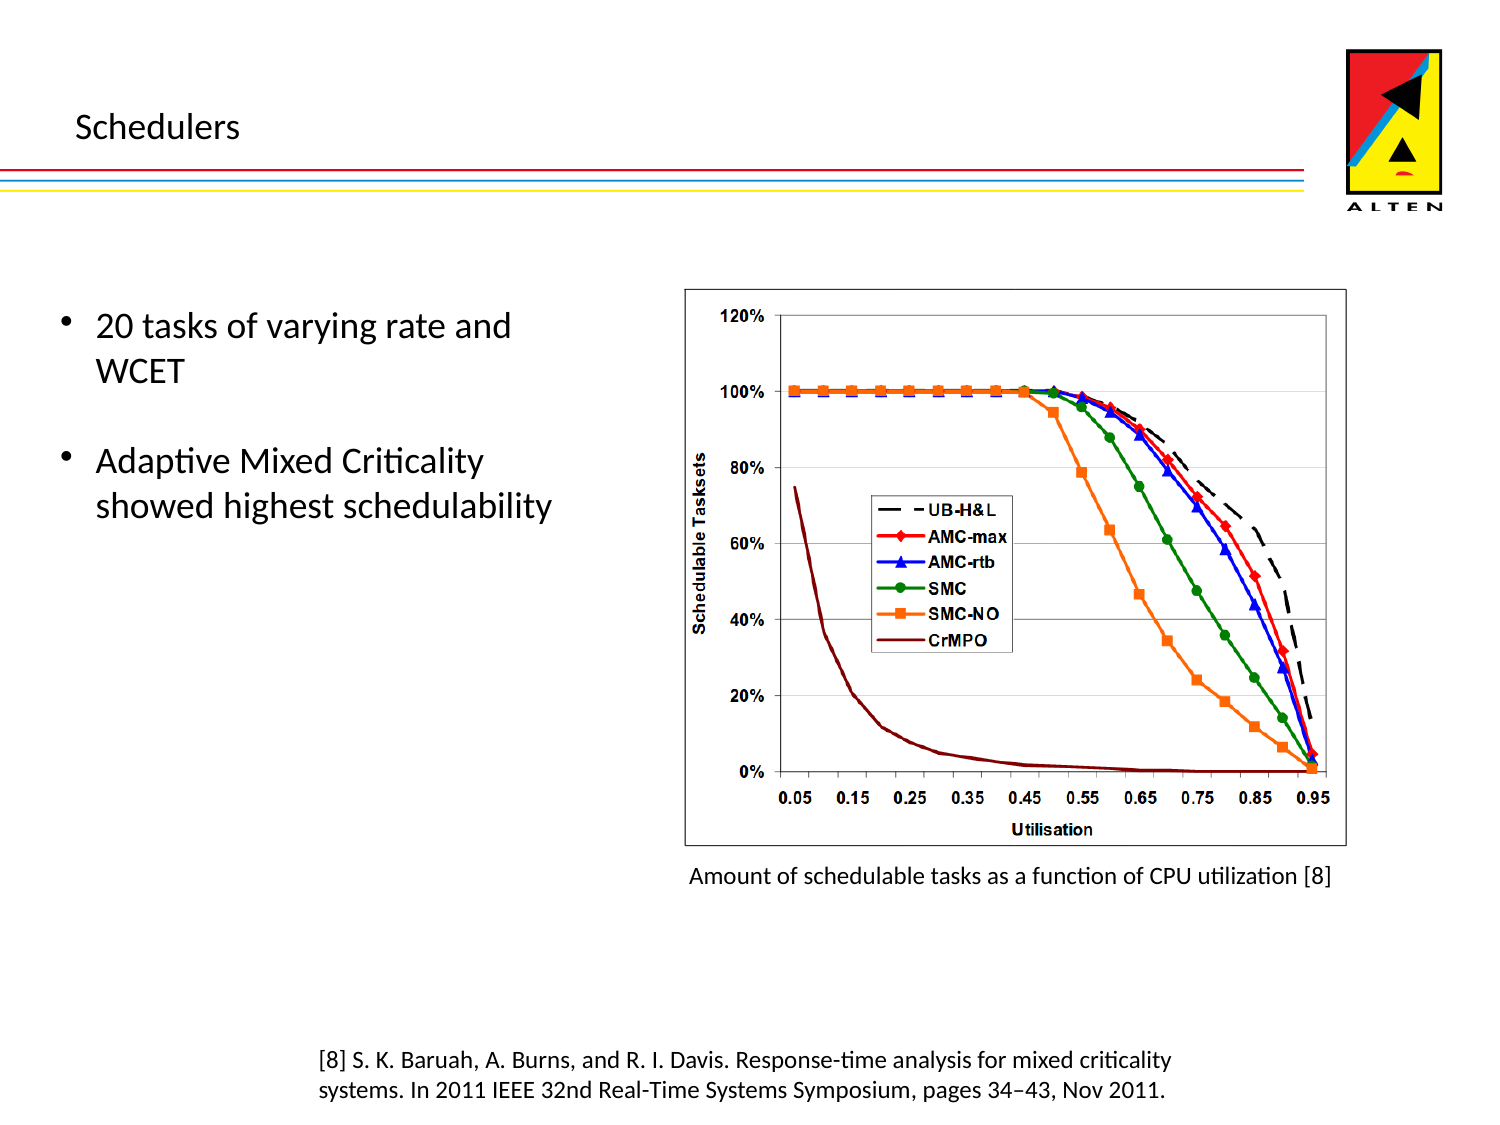

Schedulers
20 tasks of varying rate and WCET
Adaptive Mixed Criticality showed highest schedulability
Amount of schedulable tasks as a function of CPU utilization [8]
[8] S. K. Baruah, A. Burns, and R. I. Davis. Response-time analysis for mixed criticality systems. In 2011 IEEE 32nd Real-Time Systems Symposium, pages 34–43, Nov 2011.